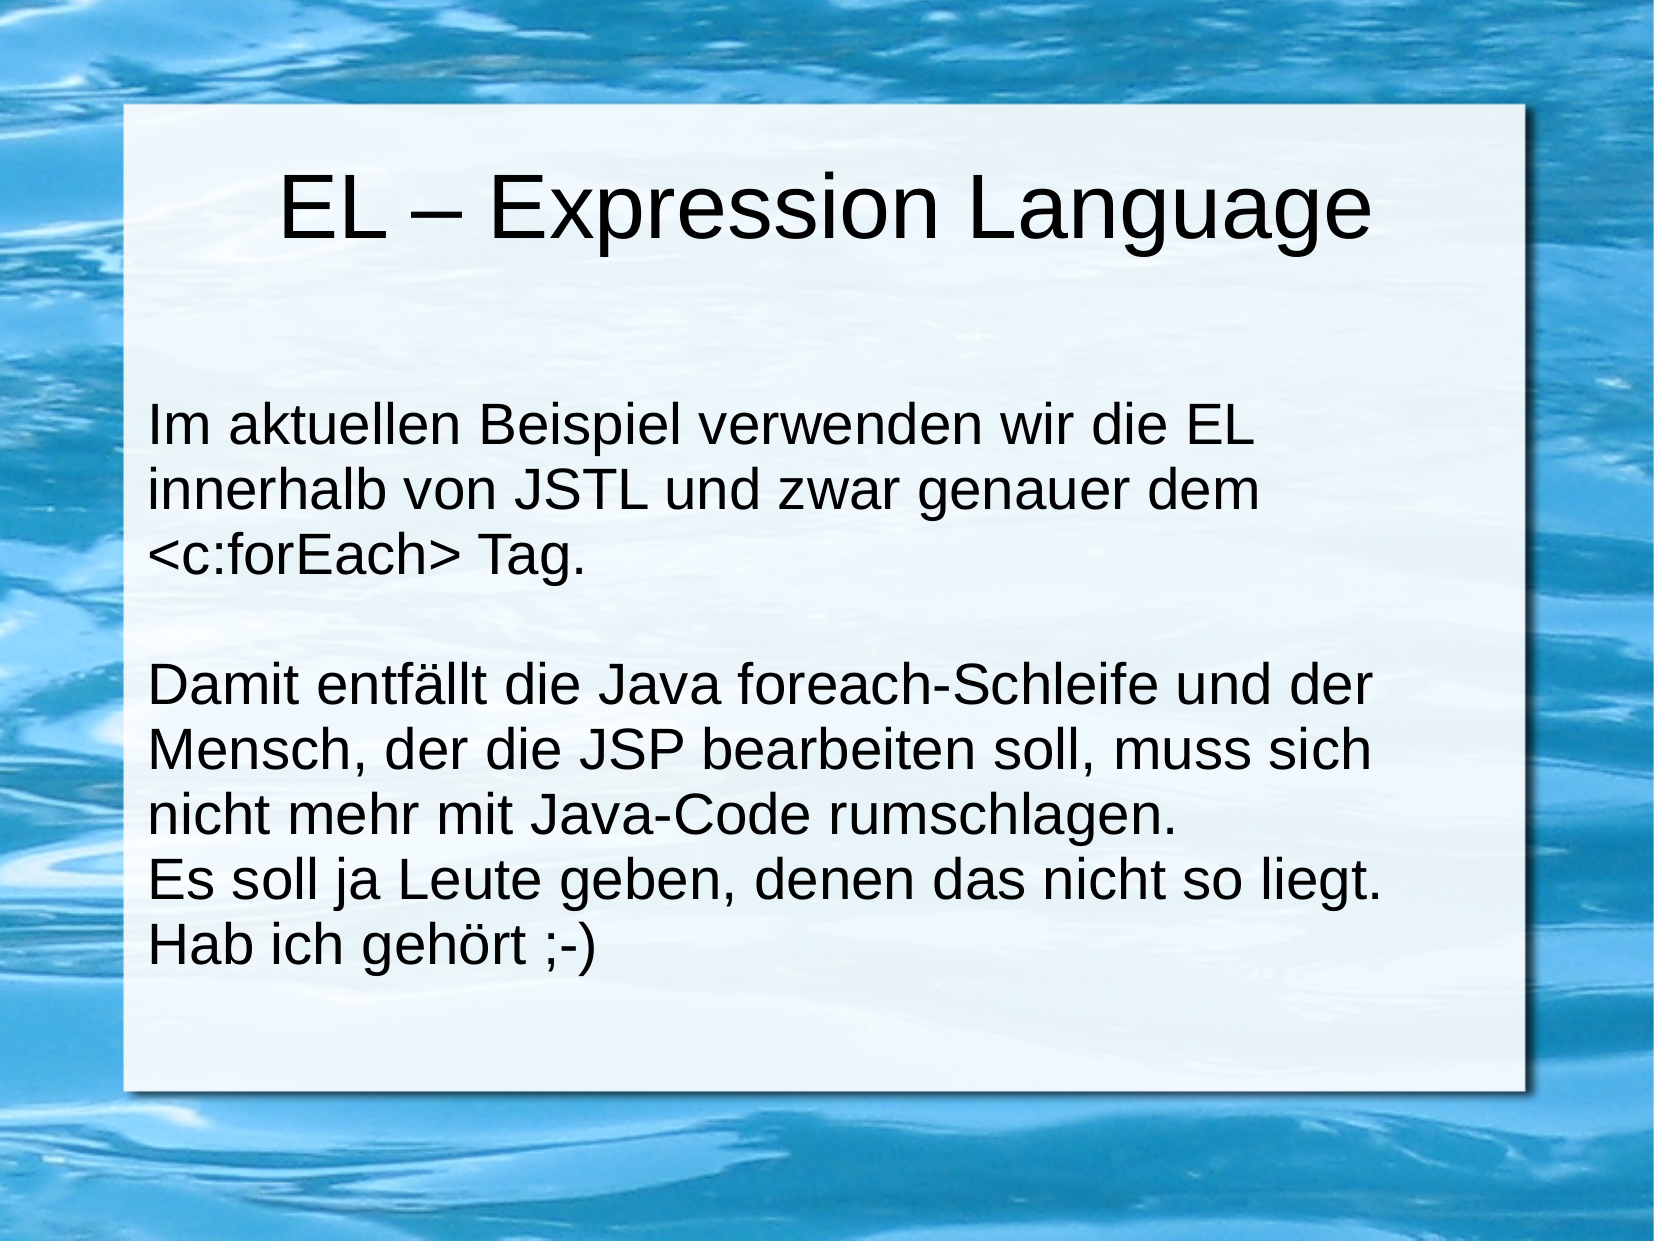

# EL – Expression Language
Im aktuellen Beispiel verwenden wir die EL innerhalb von JSTL und zwar genauer dem <c:forEach> Tag.
Damit entfällt die Java foreach-Schleife und der Mensch, der die JSP bearbeiten soll, muss sich nicht mehr mit Java-Code rumschlagen.
Es soll ja Leute geben, denen das nicht so liegt. Hab ich gehört ;-)